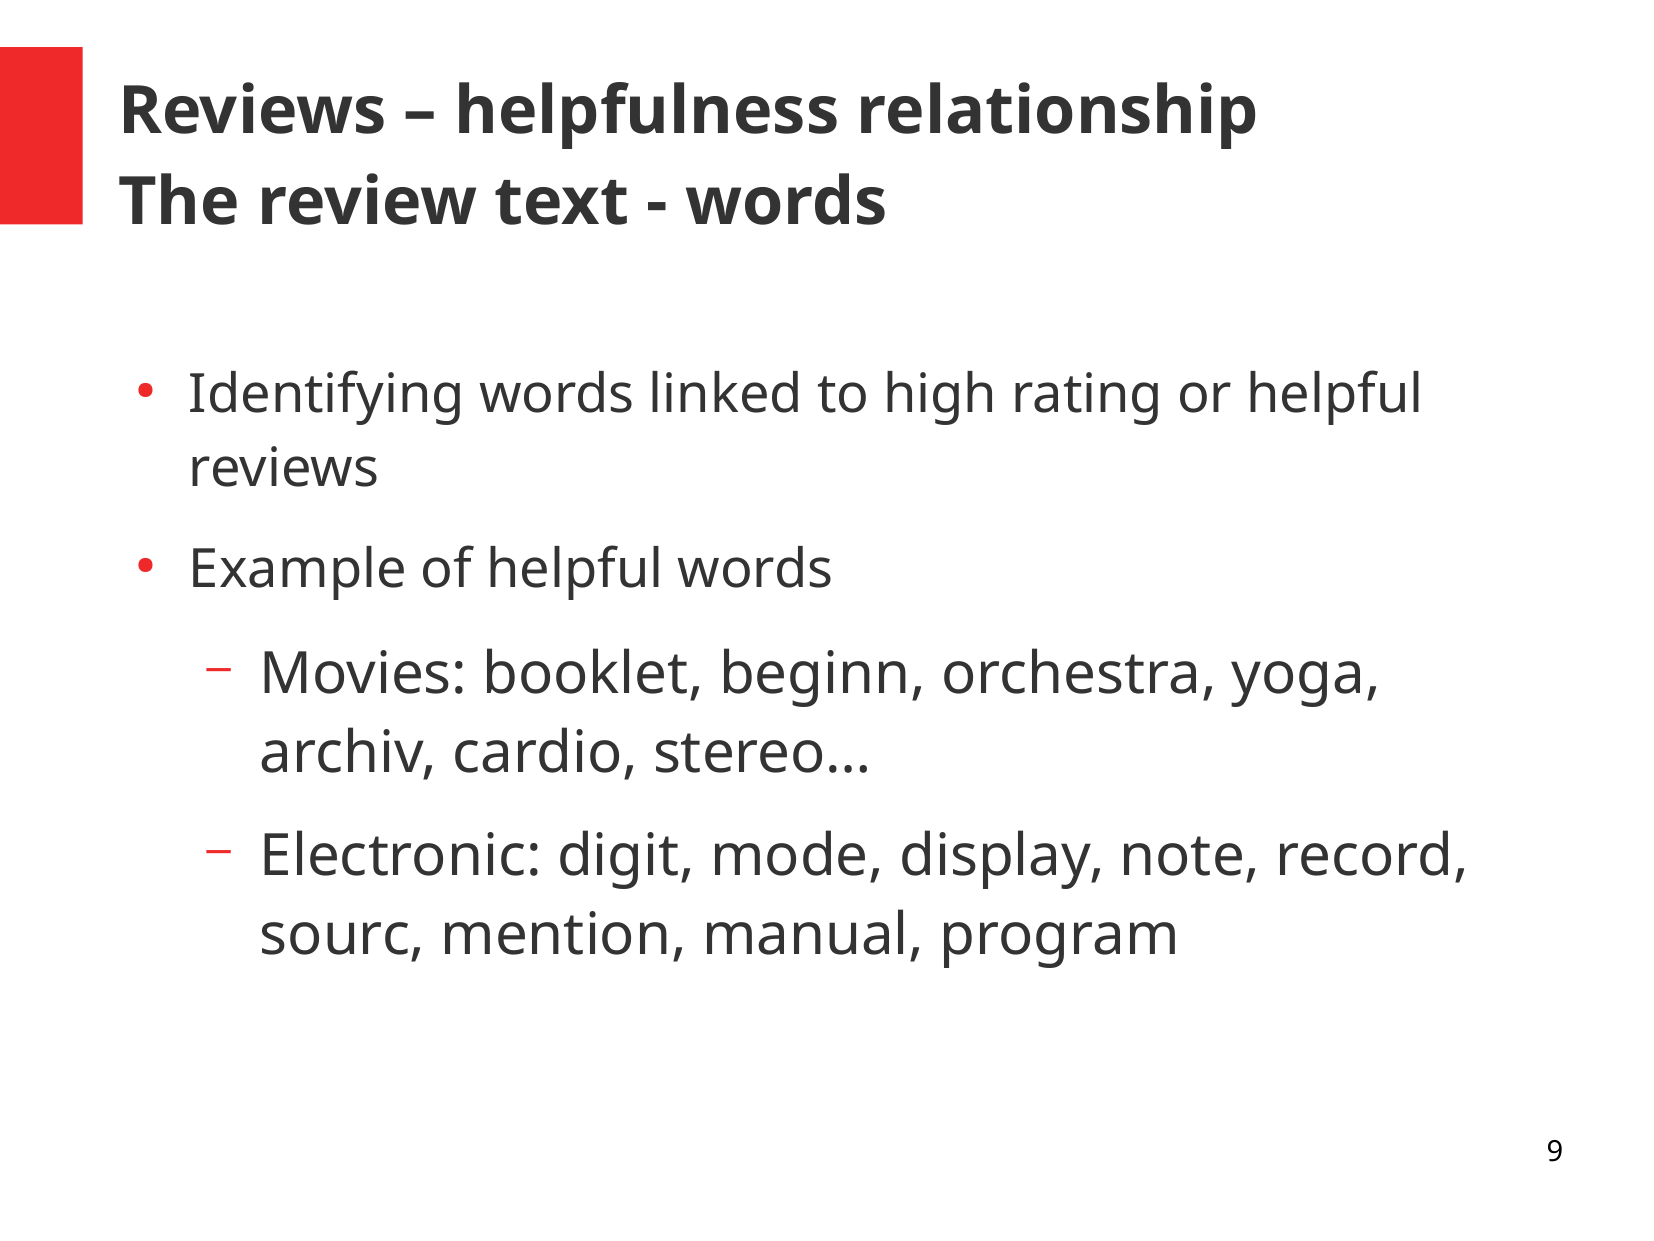

# Reviews – helpfulness relationship The review text - words
Identifying words linked to high rating or helpful reviews
Example of helpful words
Movies: booklet, beginn, orchestra, yoga, archiv, cardio, stereo…
Electronic: digit, mode, display, note, record, sourc, mention, manual, program
9